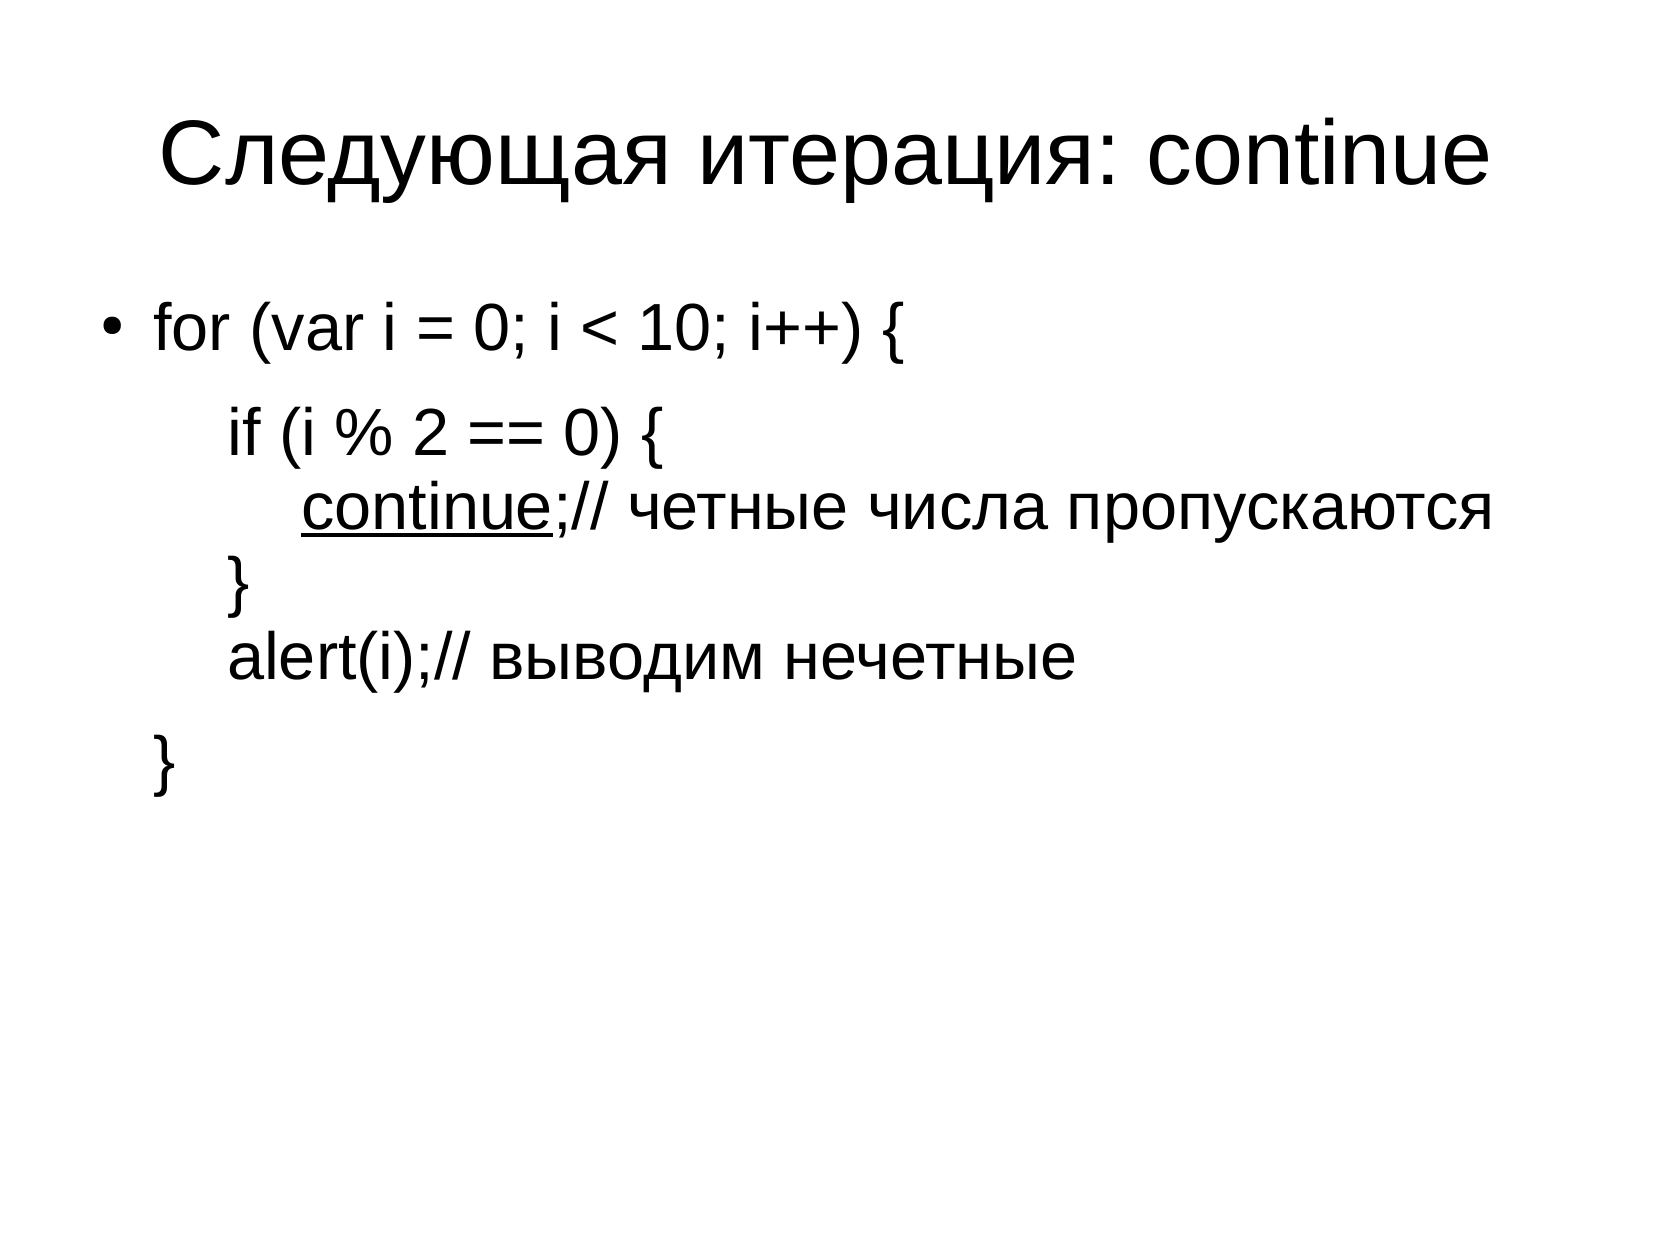

# Следующая итерация: continue
for (var i = 0; i < 10; i++) {
 if (i % 2 == 0) {
 continue;// четные числа пропускаются
 }
 alert(i);// выводим нечетные
}